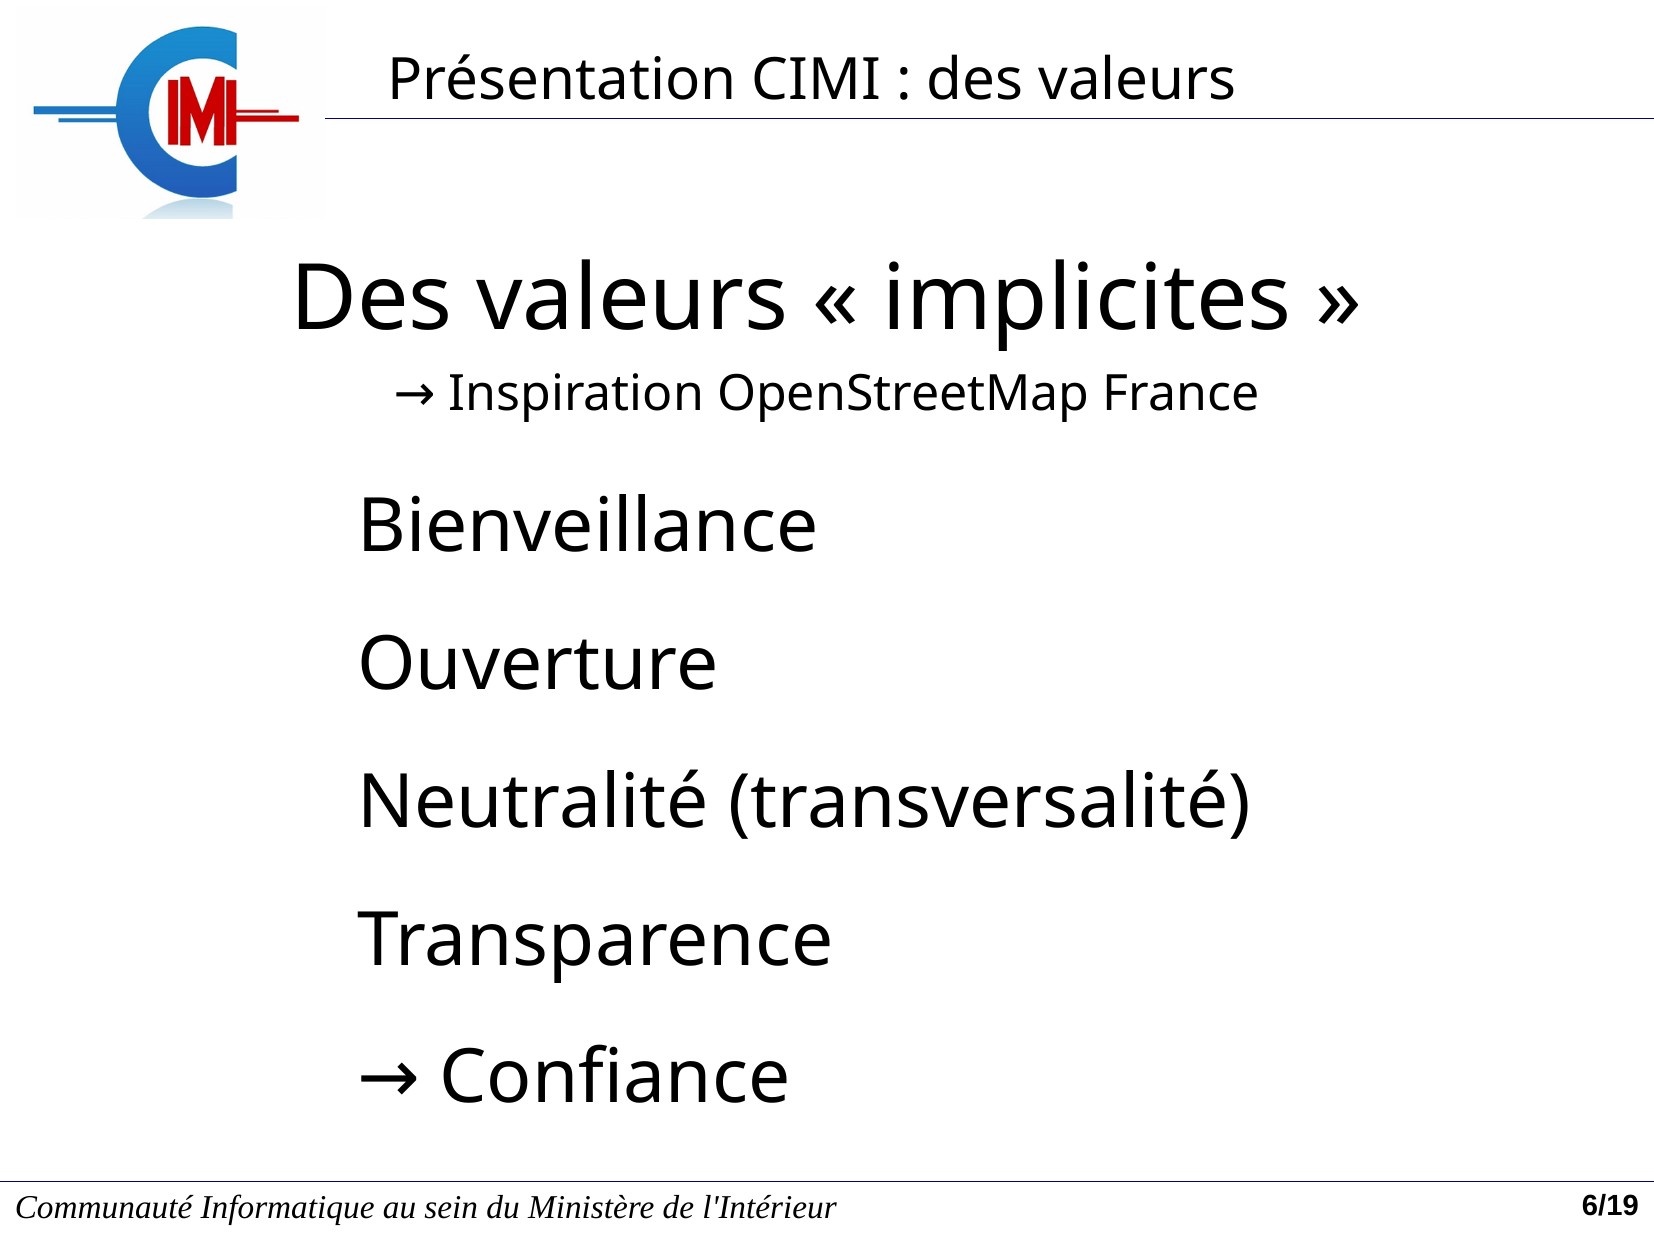

Présentation CIMI : des valeurs
Des valeurs « implicites »
→ Inspiration OpenStreetMap France
Bienveillance
Ouverture
Neutralité (transversalité)
Transparence
→ Confiance